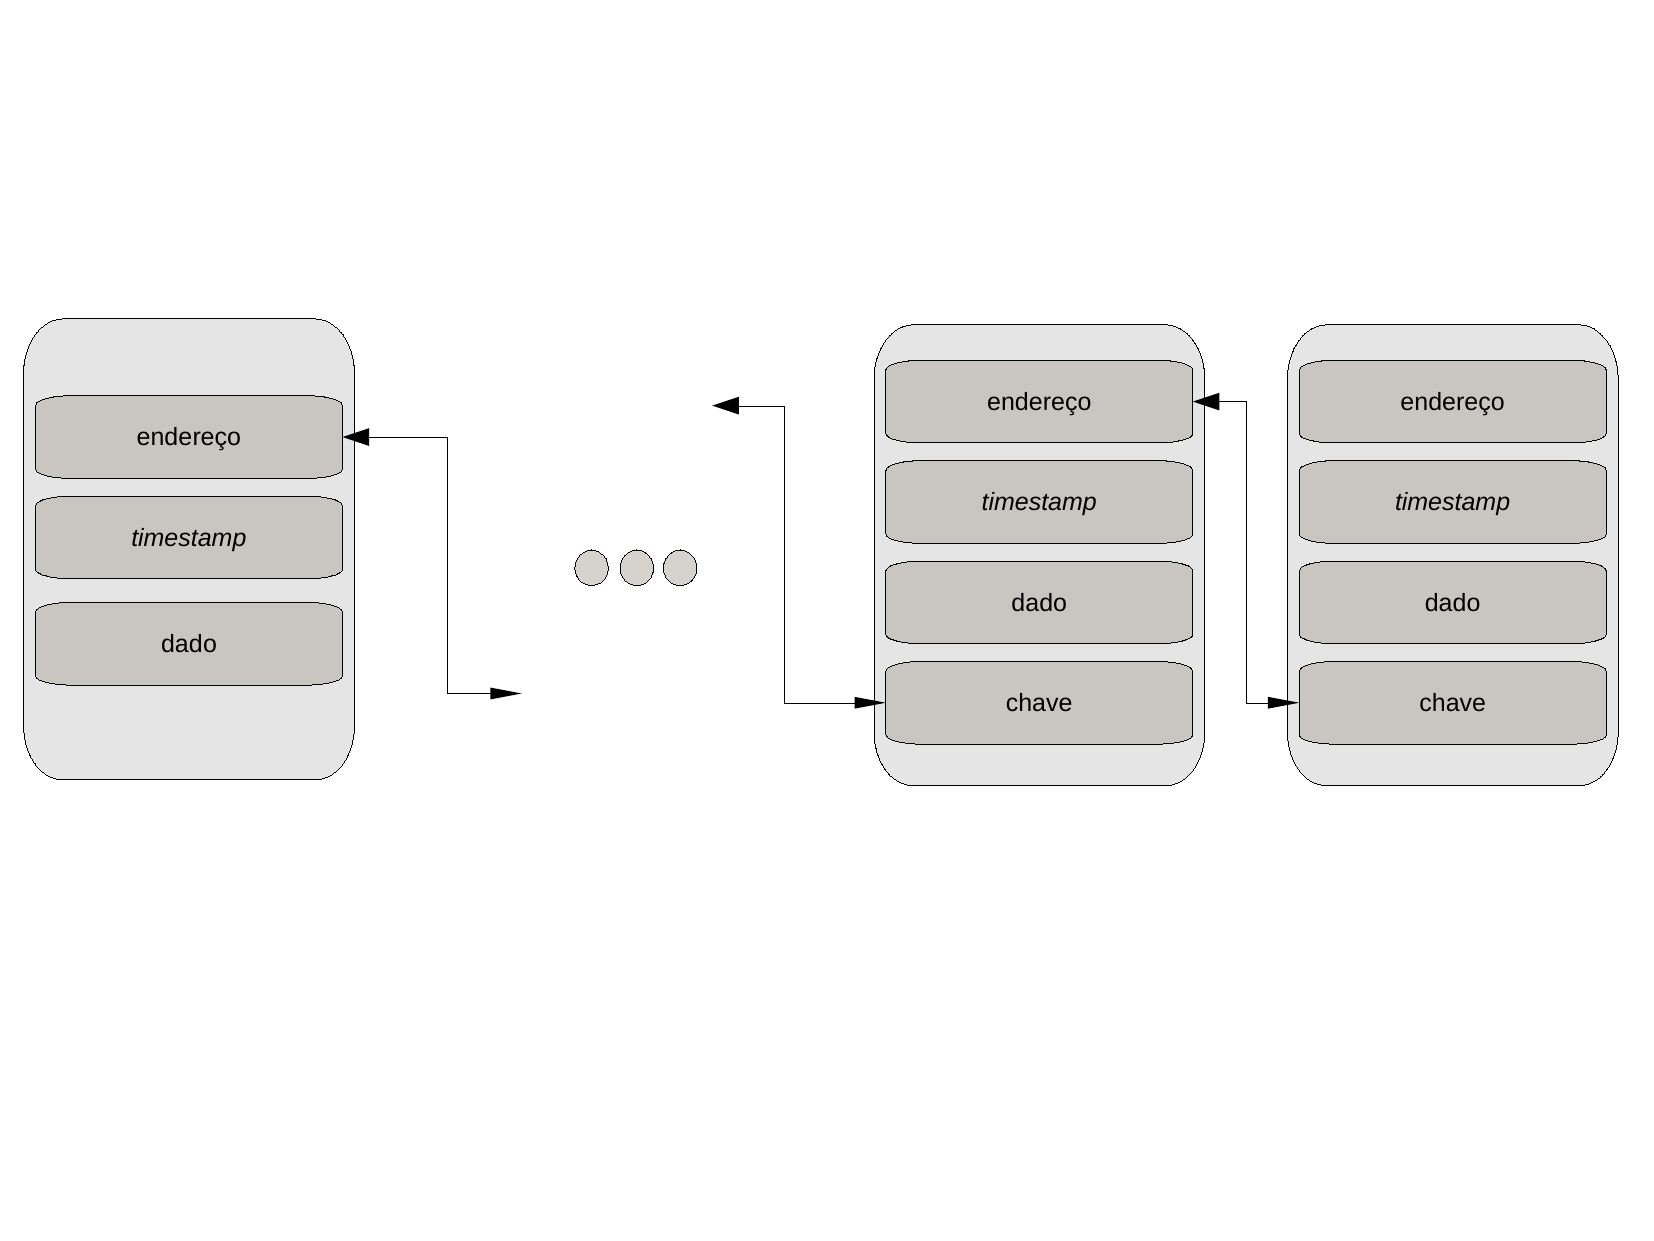

endereço
endereço
endereço
timestamp
timestamp
timestamp
dado
dado
dado
chave
chave